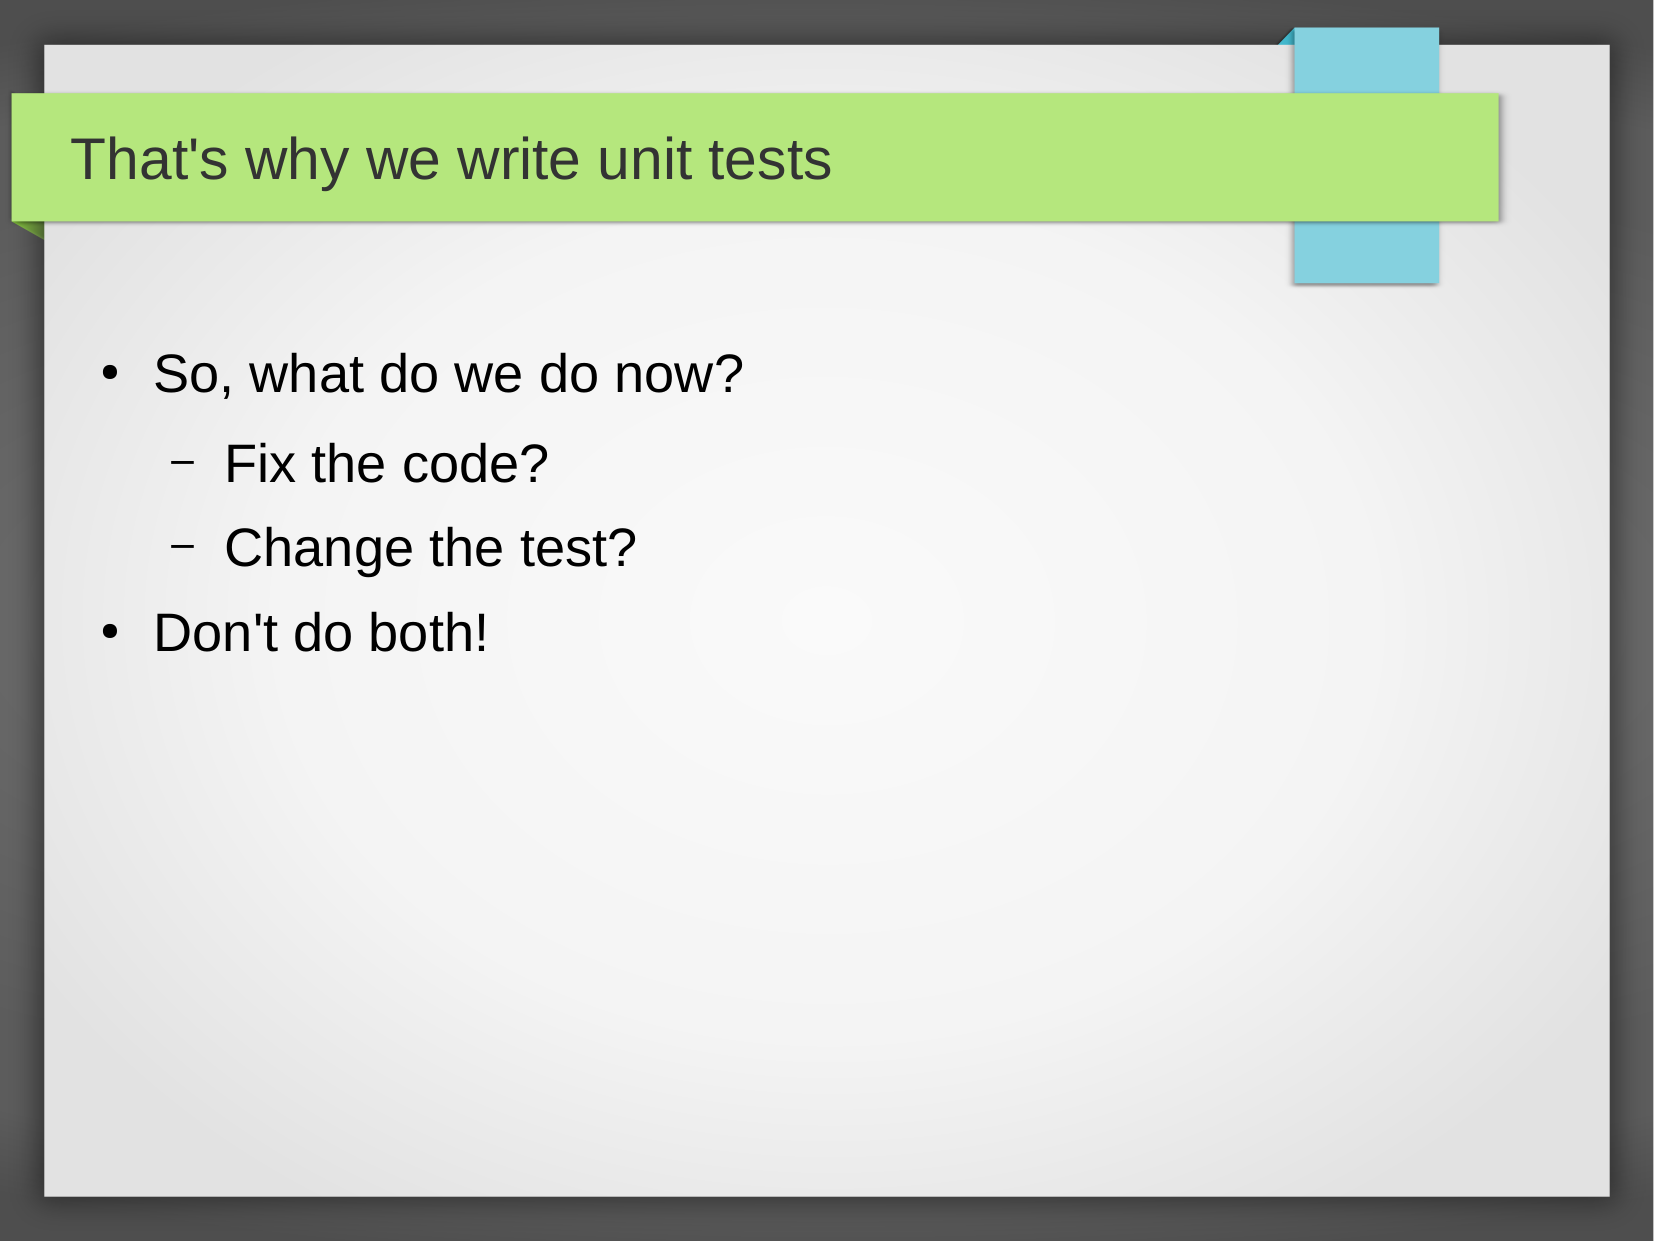

# That's why we write unit tests
So, what do we do now?
Fix the code?
Change the test?
Don't do both!